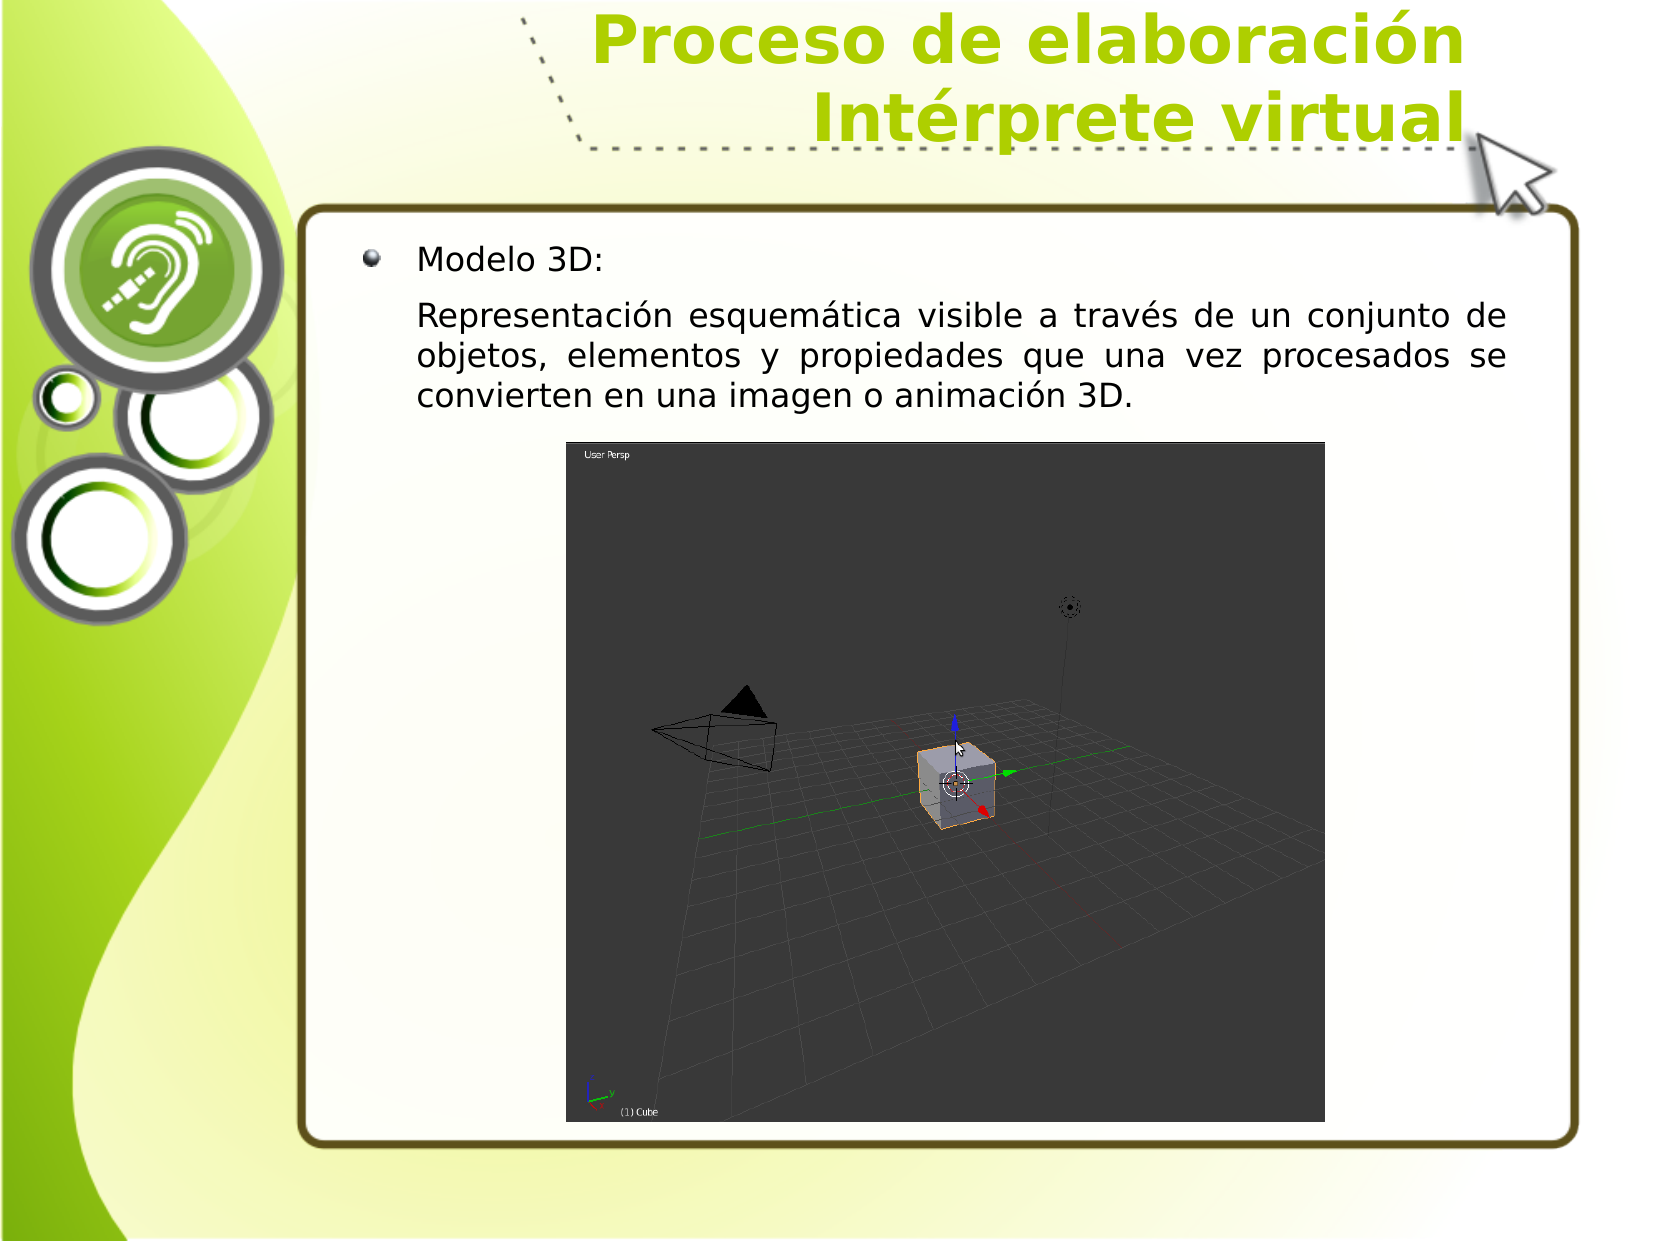

Proceso de elaboración
Intérprete virtual
Modelo 3D:
Representación esquemática visible a través de un conjunto de objetos, elementos y propiedades que una vez procesados se convierten en una imagen o animación 3D.